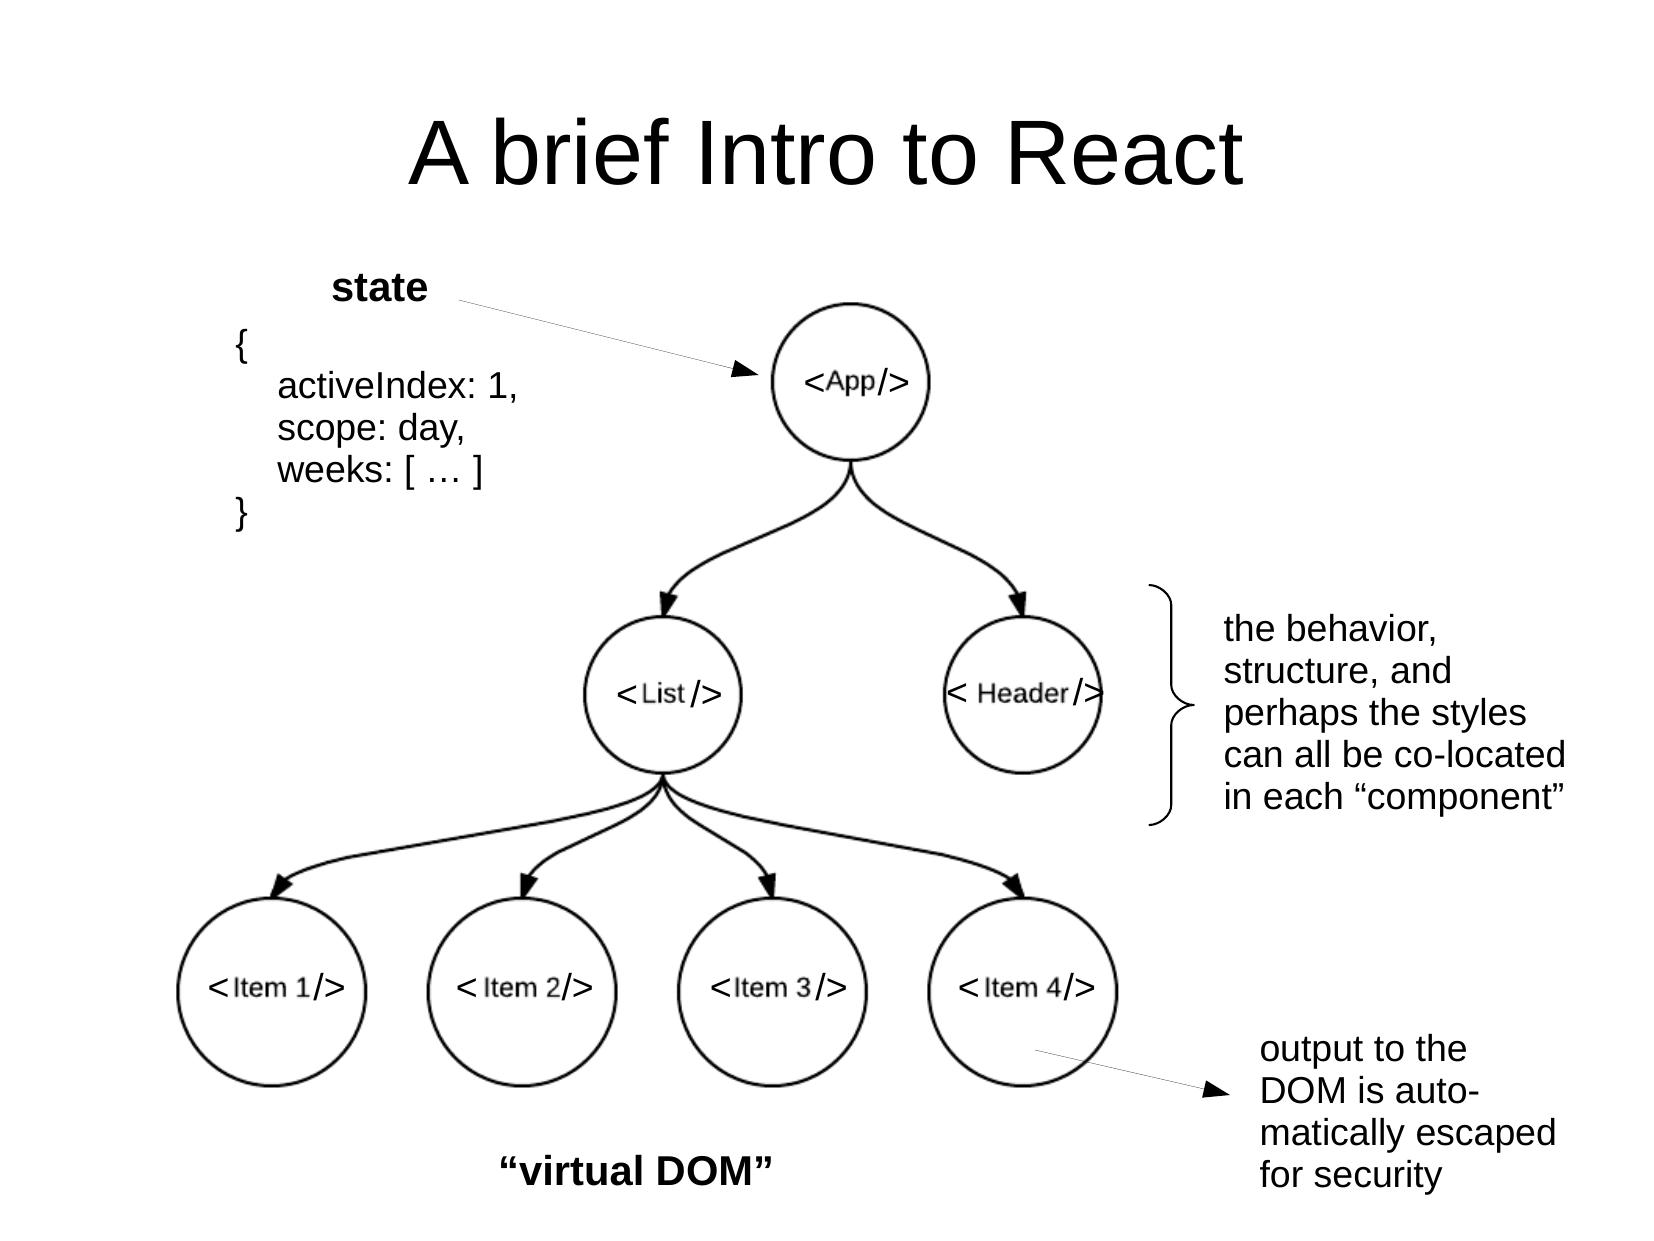

# A brief Intro to React
state
{
 activeIndex: 1,
 scope: day,
 weeks: [ … ]
}
< />
the behavior, structure, and perhaps the styles can all be co-located in each “component”
< />
< />
< />
< />
< />
< />
output to the DOM is auto-matically escaped for security
“virtual DOM”